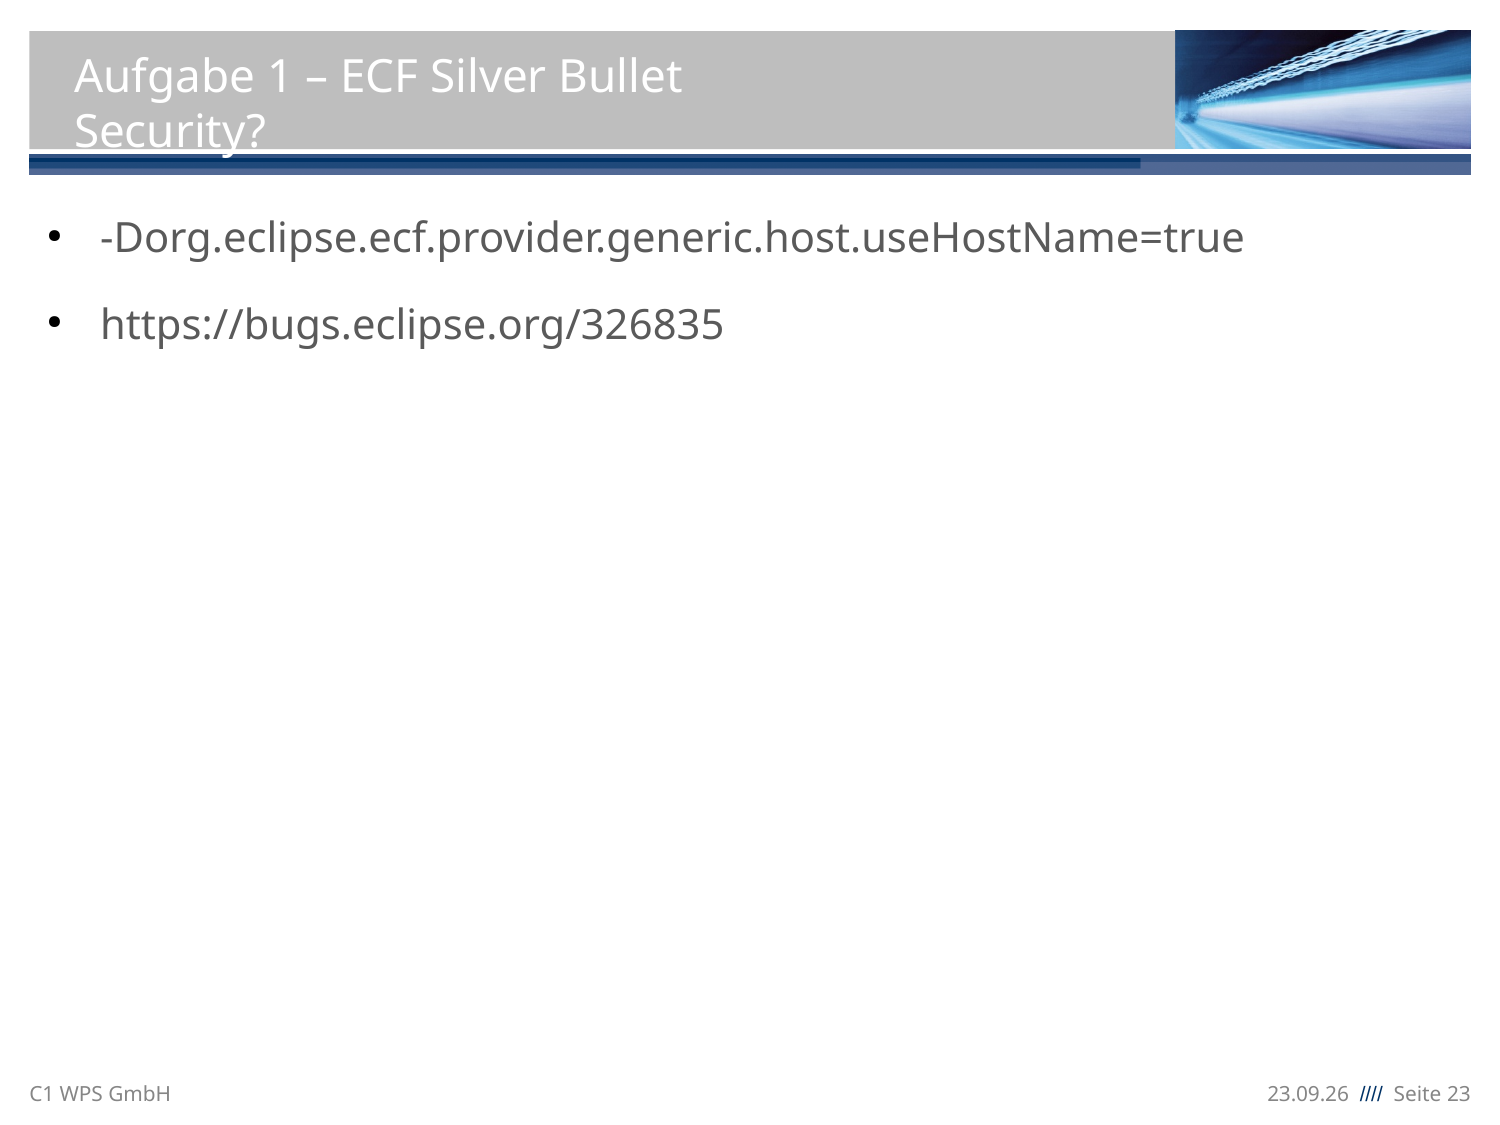

Aufgabe 1 – ECF Silver Bullet
Security?
#
-Dorg.eclipse.ecf.provider.generic.host.useHostName=true
https://bugs.eclipse.org/326835